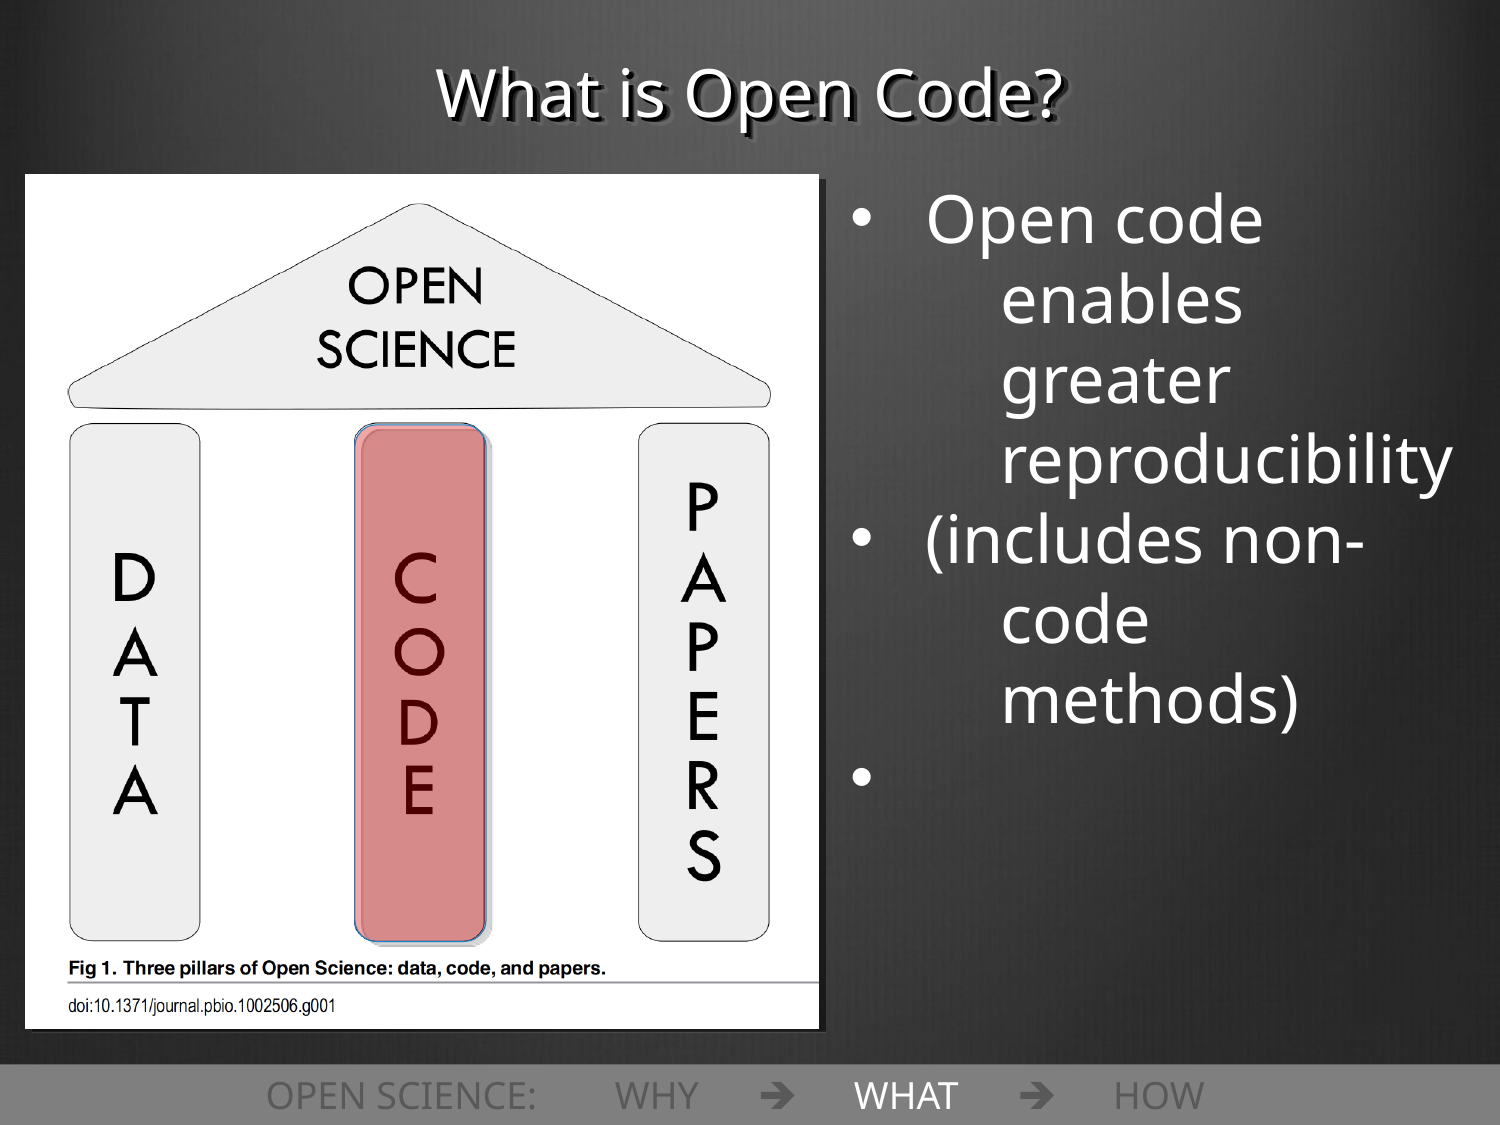

# What is Open Code?
Open code enables
greater reproducibility
(includes non-code methods)
OPEN SCIENCE: WHY  WHAT  HOW